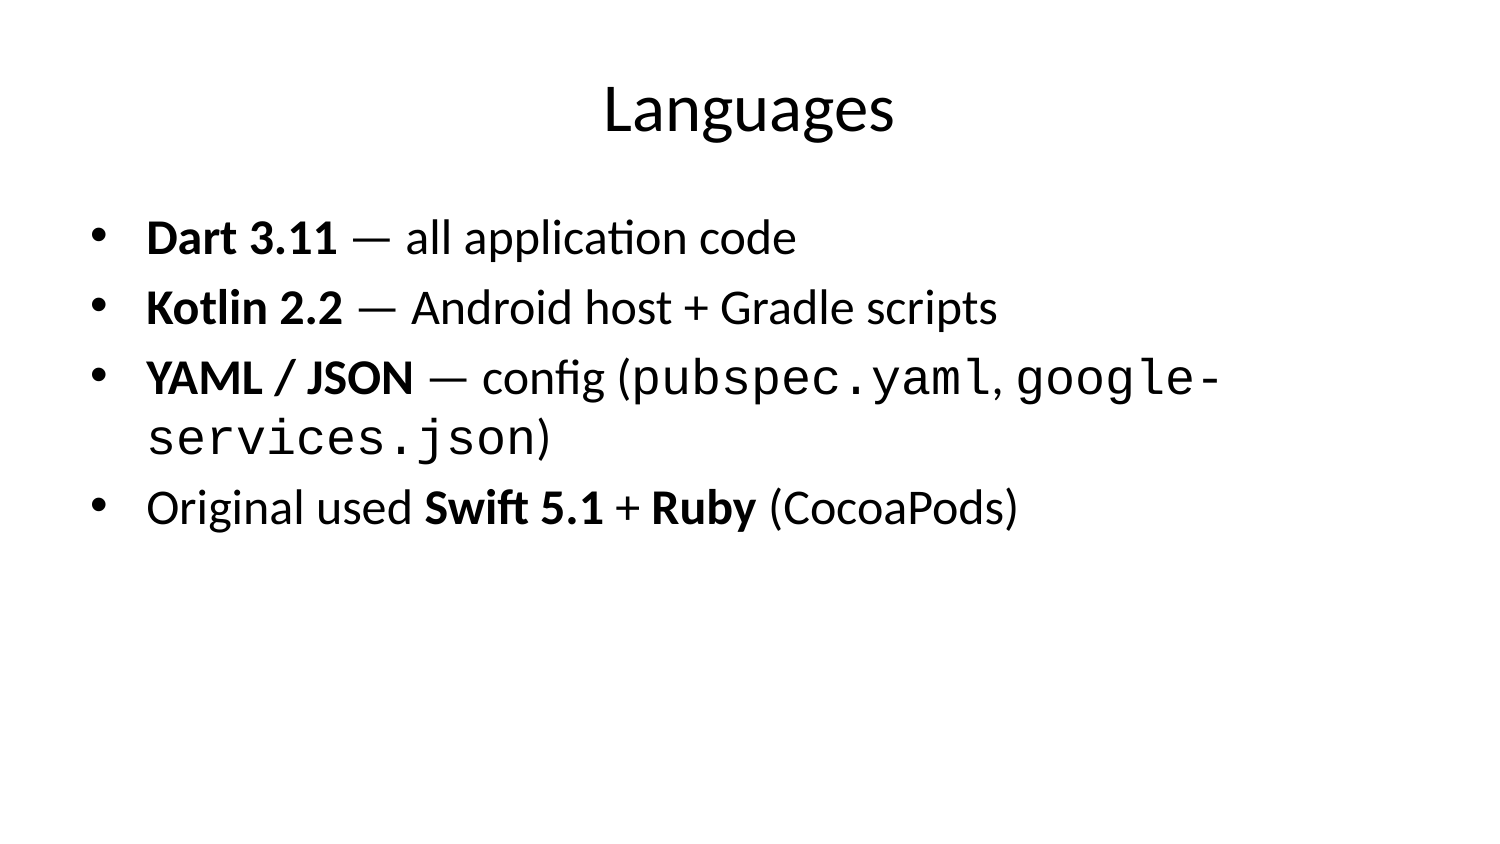

# Languages
Dart 3.11 — all application code
Kotlin 2.2 — Android host + Gradle scripts
YAML / JSON — config (pubspec.yaml, google-services.json)
Original used Swift 5.1 + Ruby (CocoaPods)